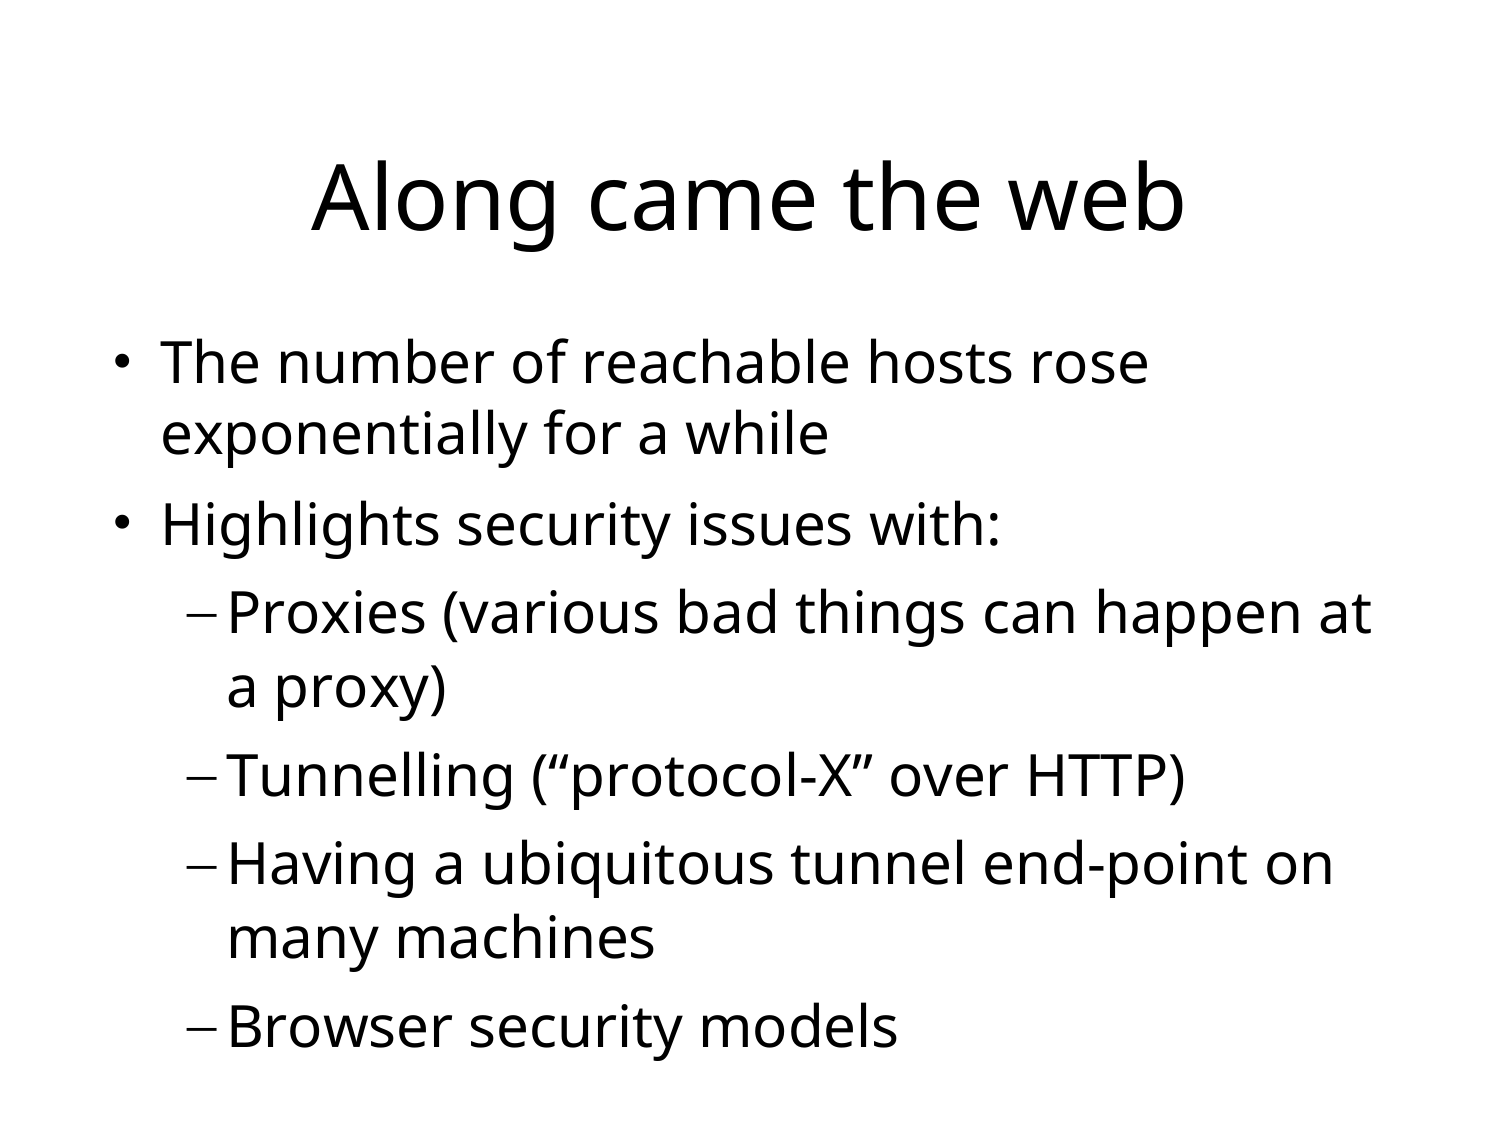

# Along came the web
The number of reachable hosts rose exponentially for a while
Highlights security issues with:
Proxies (various bad things can happen at a proxy)‏
Tunnelling (“protocol-X” over HTTP)‏
Having a ubiquitous tunnel end-point on many machines
Browser security models